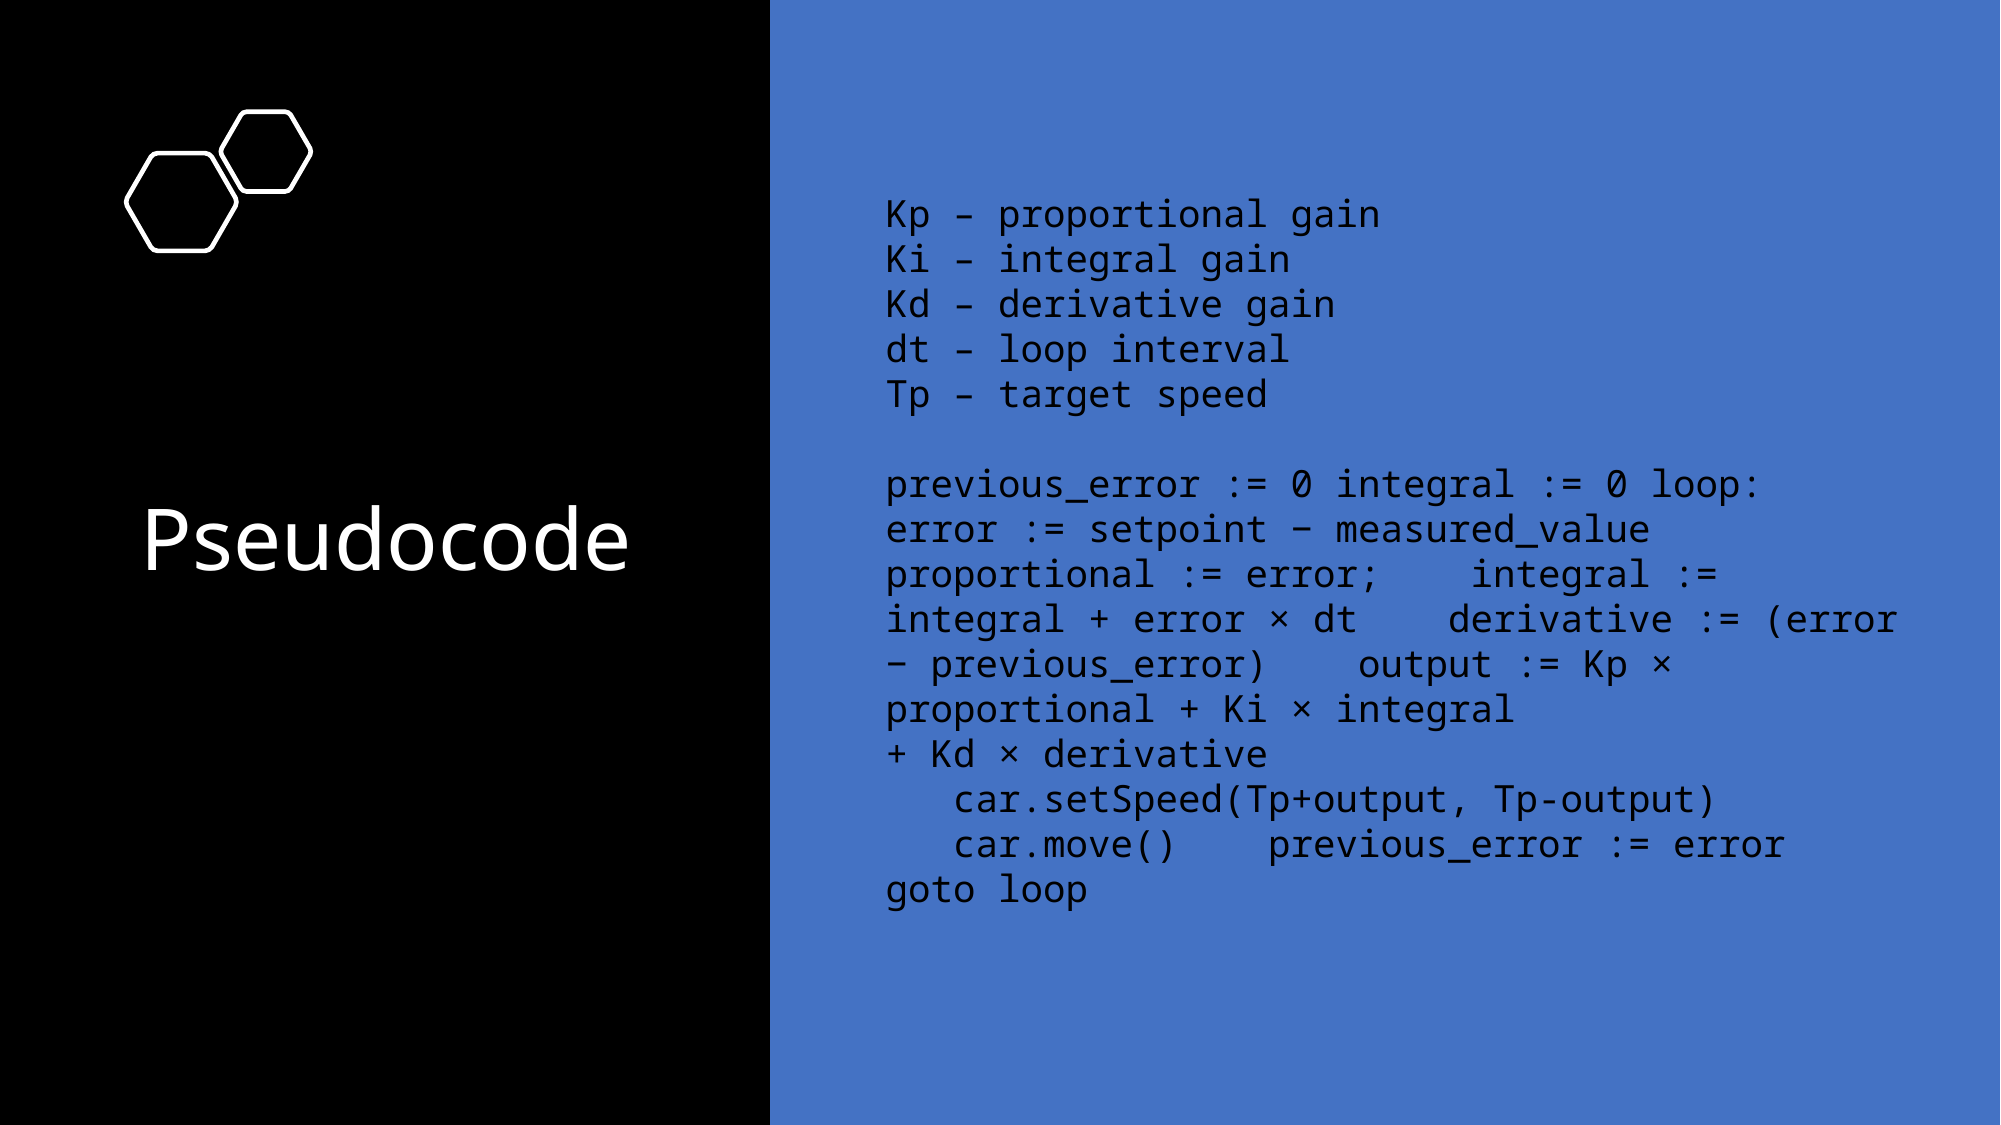

Kp – proportional gain
Ki – integral gain
Kd – derivative gain
dt – loop interval
Tp – target speed
previous_error := 0 integral := 0 loop:    error := setpoint − measured_value    proportional := error;    integral := integral + error × dt    derivative := (error − previous_error)    output := Kp × proportional + Ki × integral
+ Kd × derivative
   car.setSpeed(Tp+output, Tp-output)
   car.move()    previous_error := error    goto loop
# Pseudocode